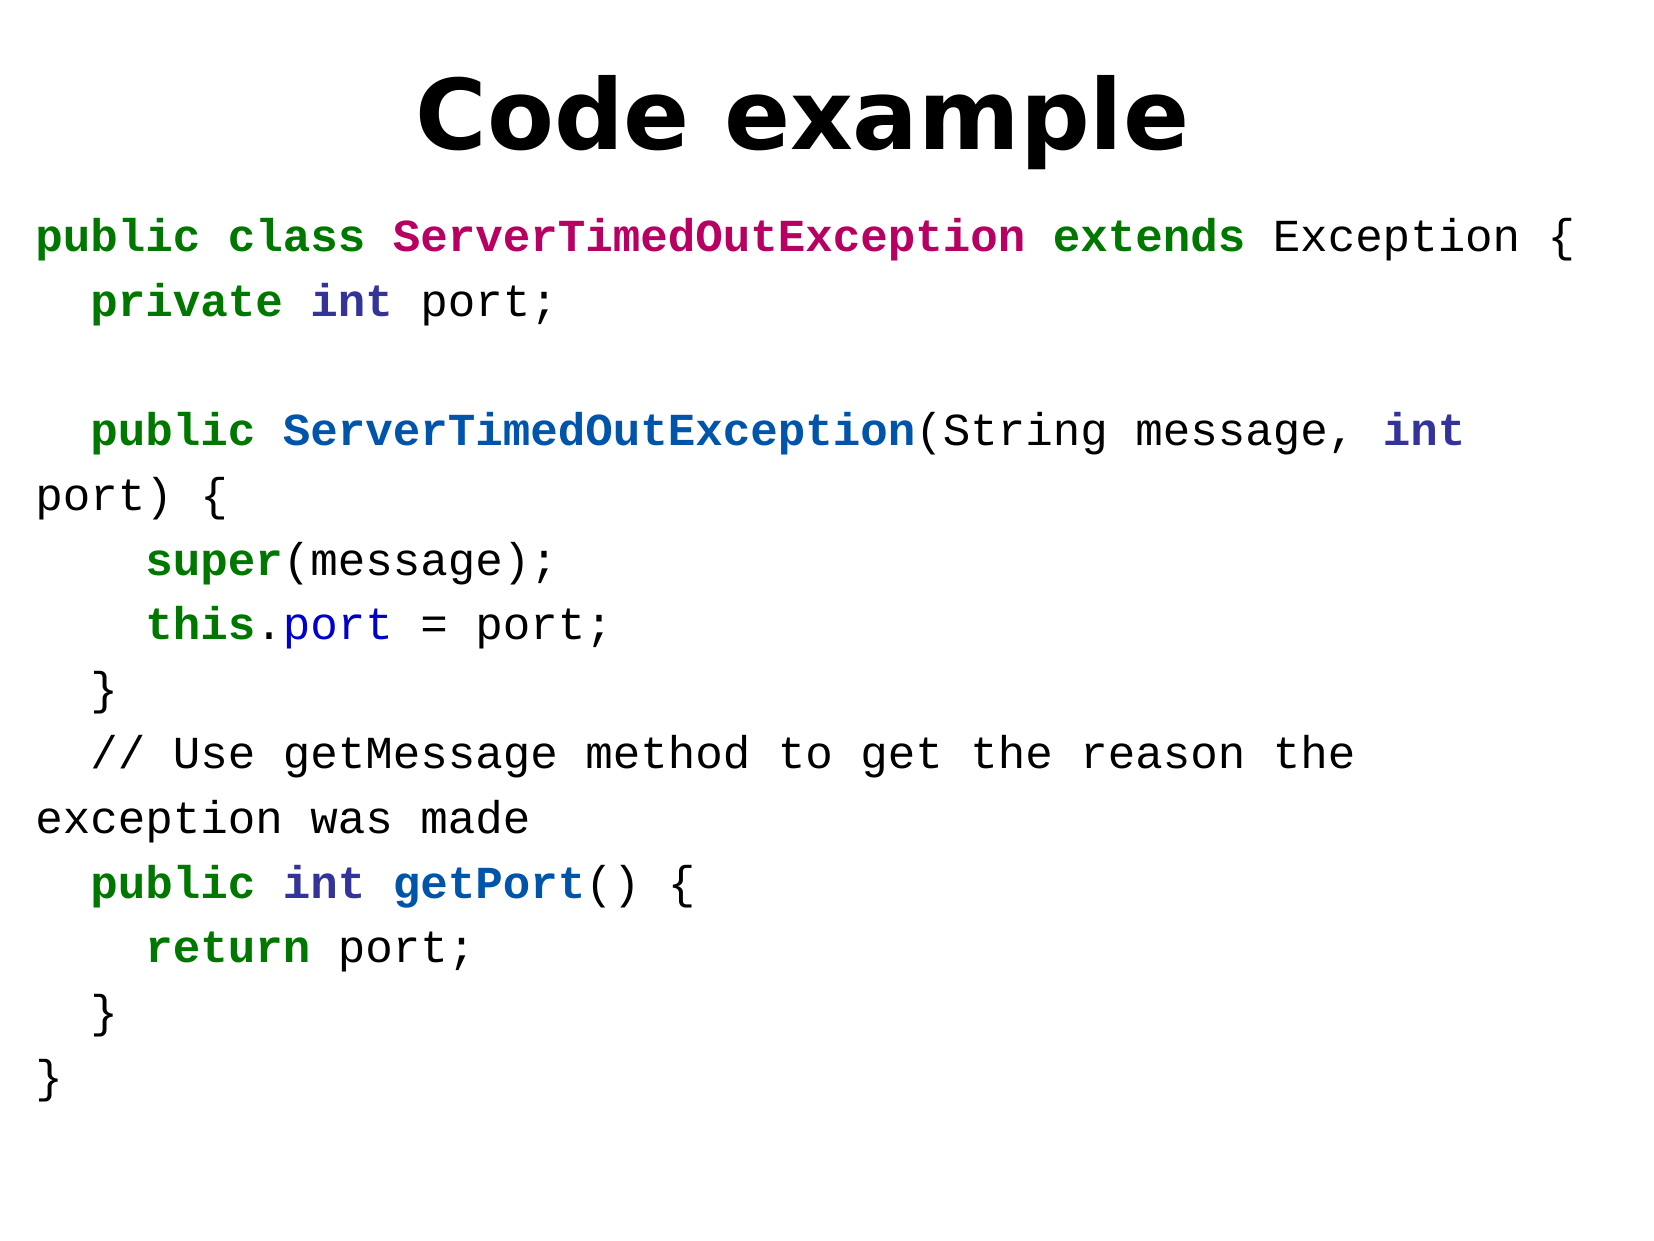

# Code example
public class ServerTimedOutException extends Exception {
 private int port;
 public ServerTimedOutException(String message, int port) {
 super(message);
 this.port = port;
 }
 // Use getMessage method to get the reason the exception was made
 public int getPort() {
 return port;
 }
}